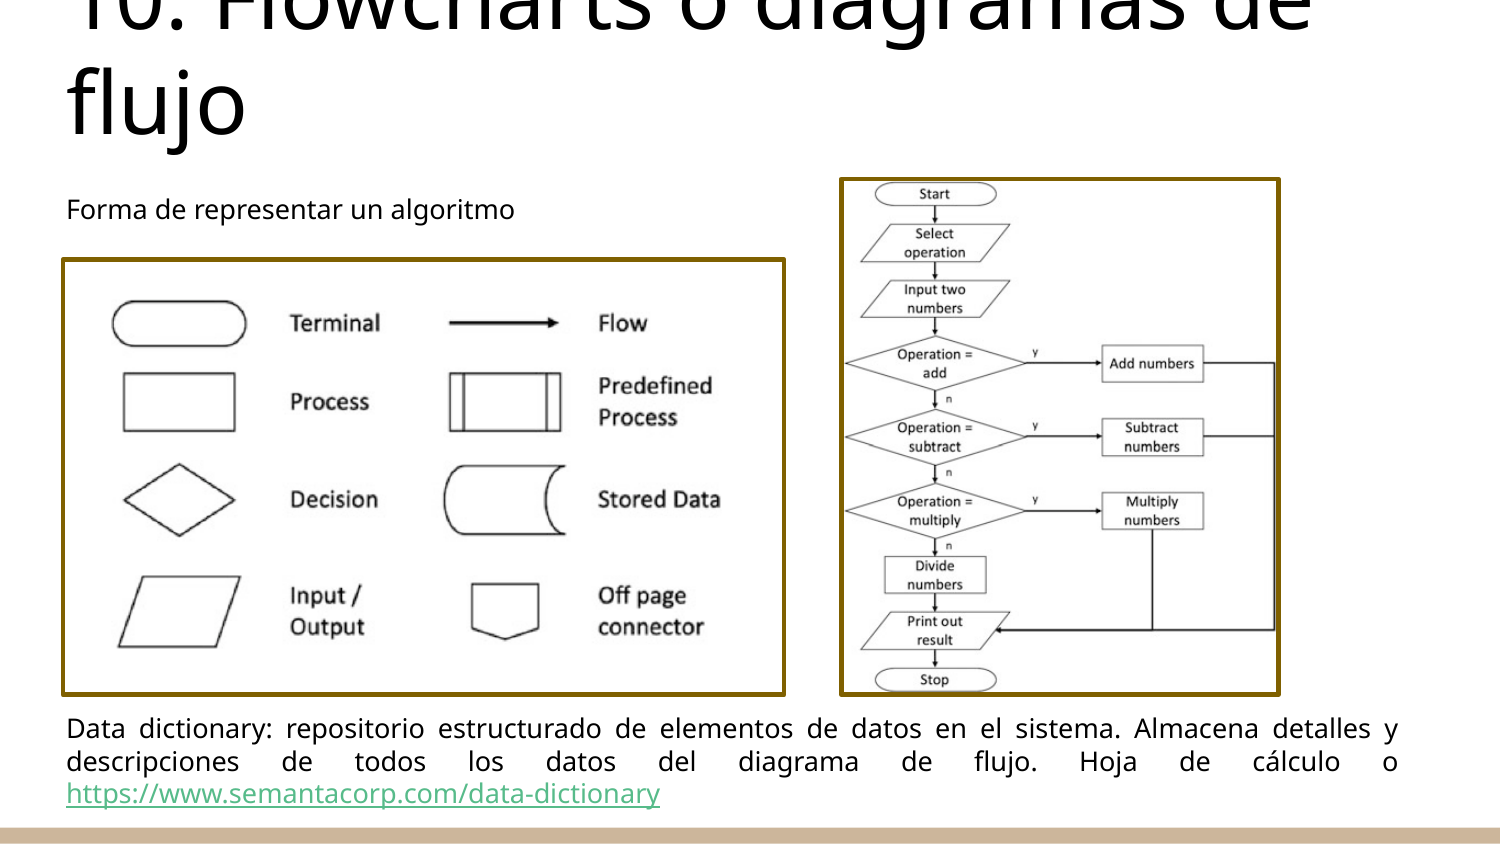

# 10. Flowcharts o diagramas de flujo
Forma de representar un algoritmo
Data dictionary: repositorio estructurado de elementos de datos en el sistema. Almacena detalles y descripciones de todos los datos del diagrama de flujo. Hoja de cálculo o https://www.semantacorp.com/data-dictionary